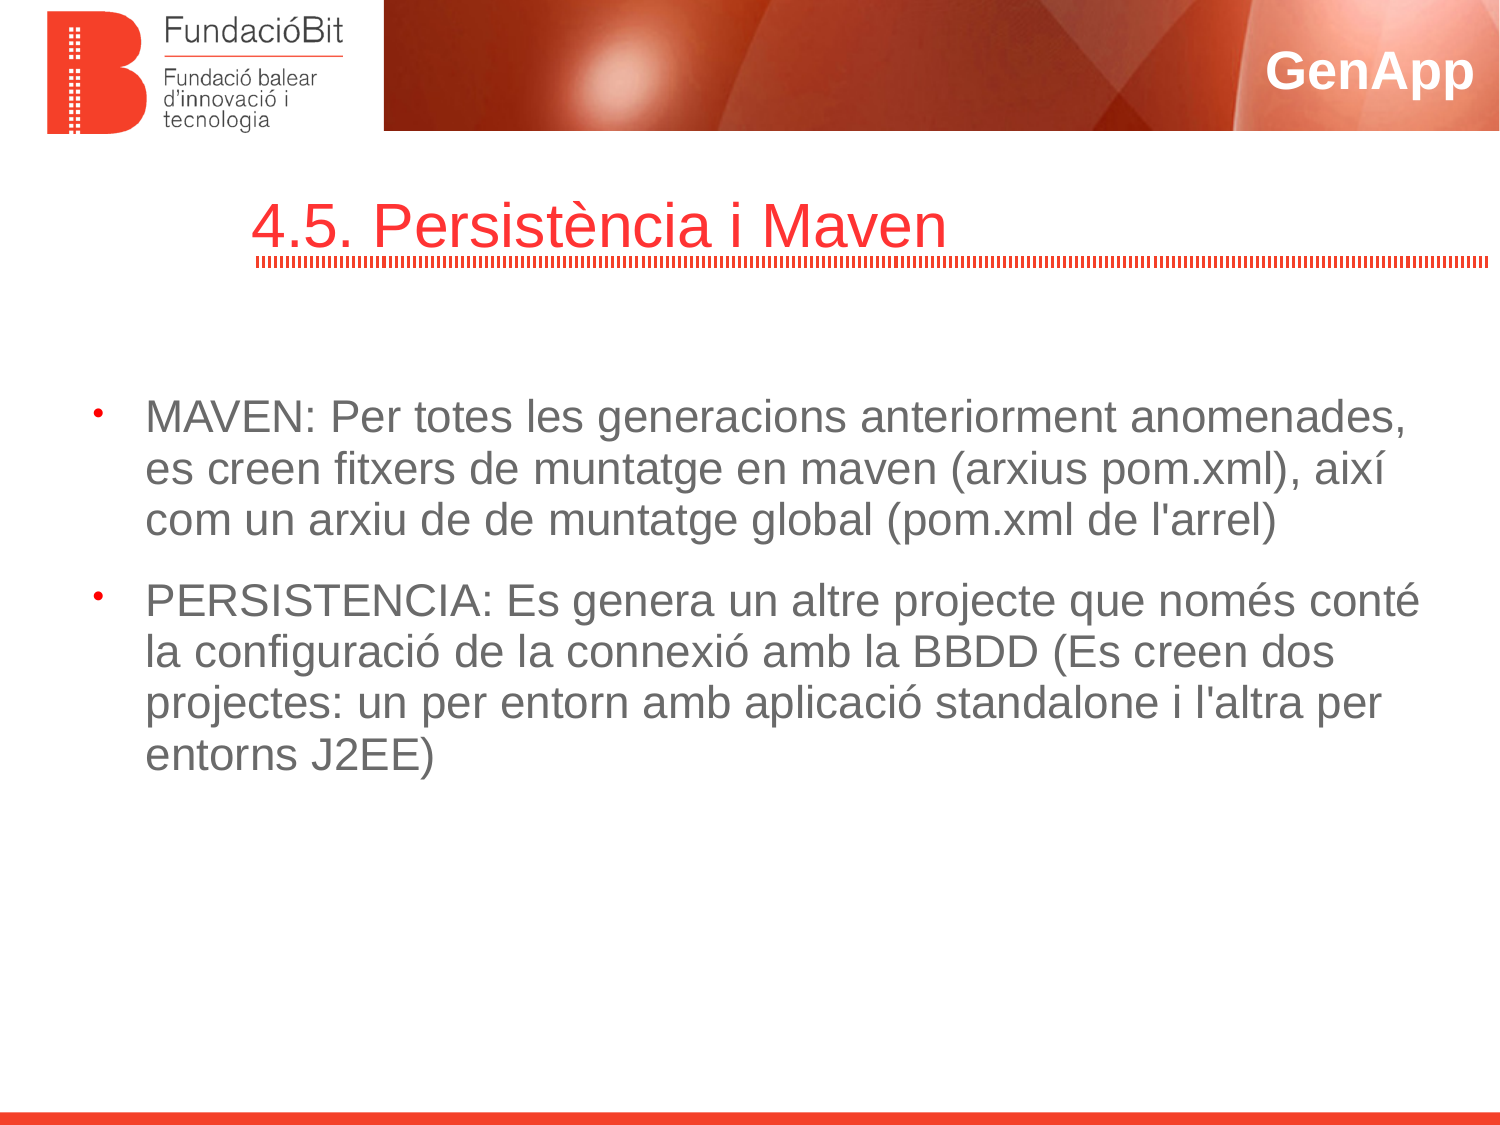

# GenApp
 4.5. Persistència i Maven
MAVEN: Per totes les generacions anteriorment anomenades, es creen fitxers de muntatge en maven (arxius pom.xml), així com un arxiu de de muntatge global (pom.xml de l'arrel)
PERSISTENCIA: Es genera un altre projecte que només conté la configuració de la connexió amb la BBDD (Es creen dos projectes: un per entorn amb aplicació standalone i l'altra per entorns J2EE)